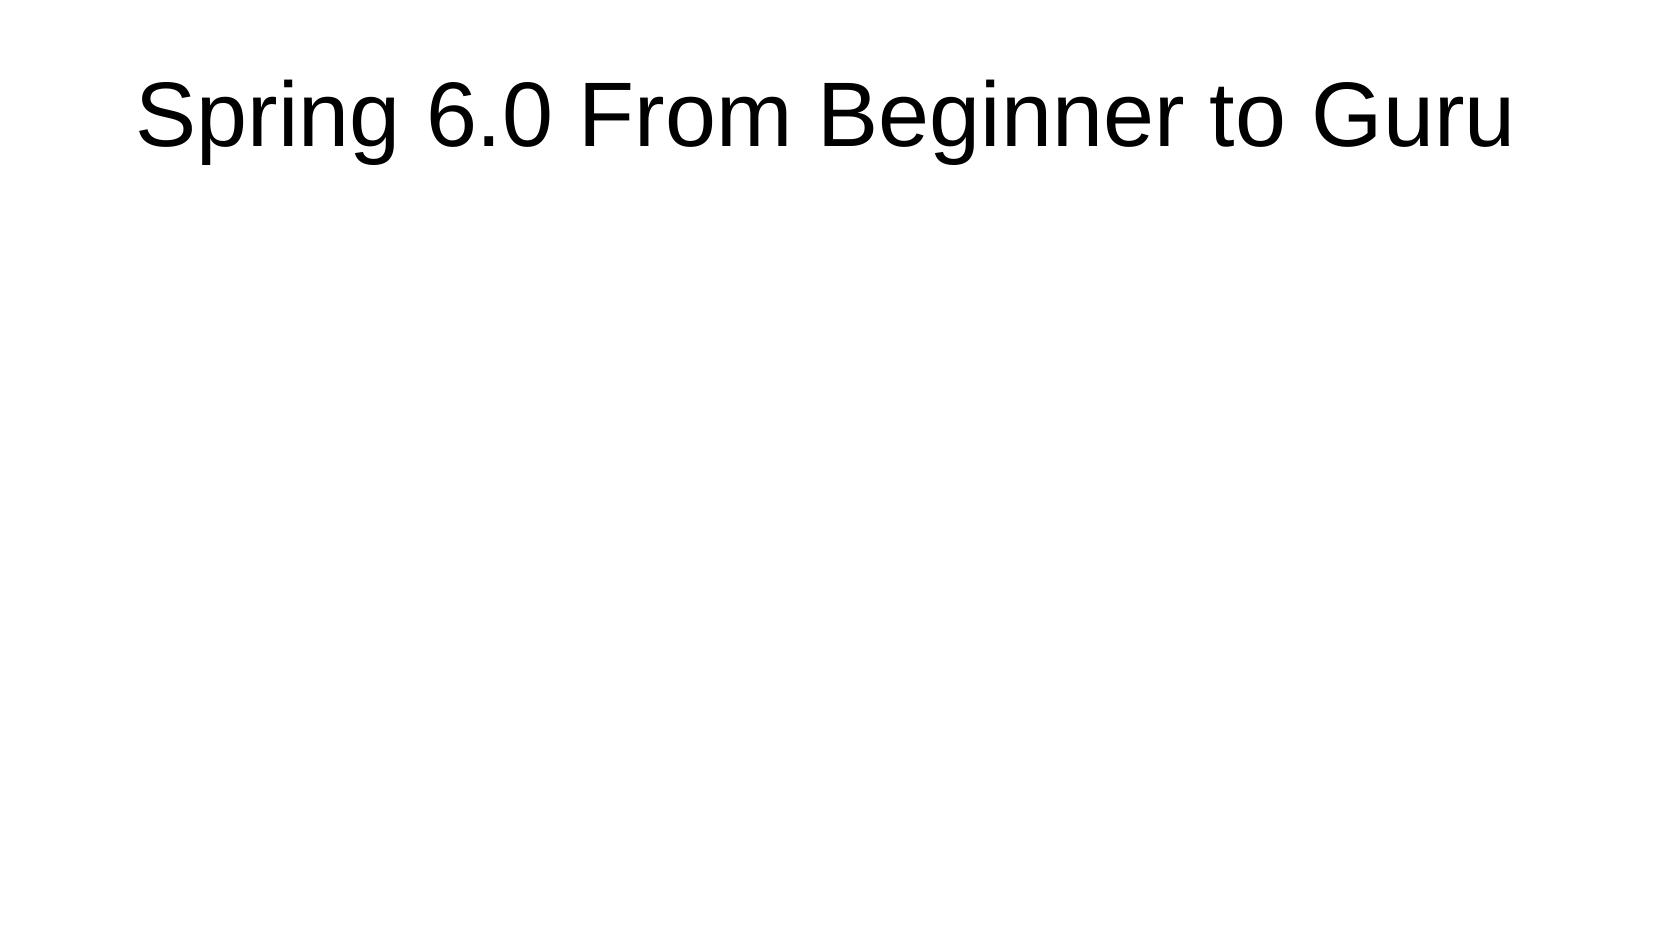

# Spring 6.0 From Beginner to Guru